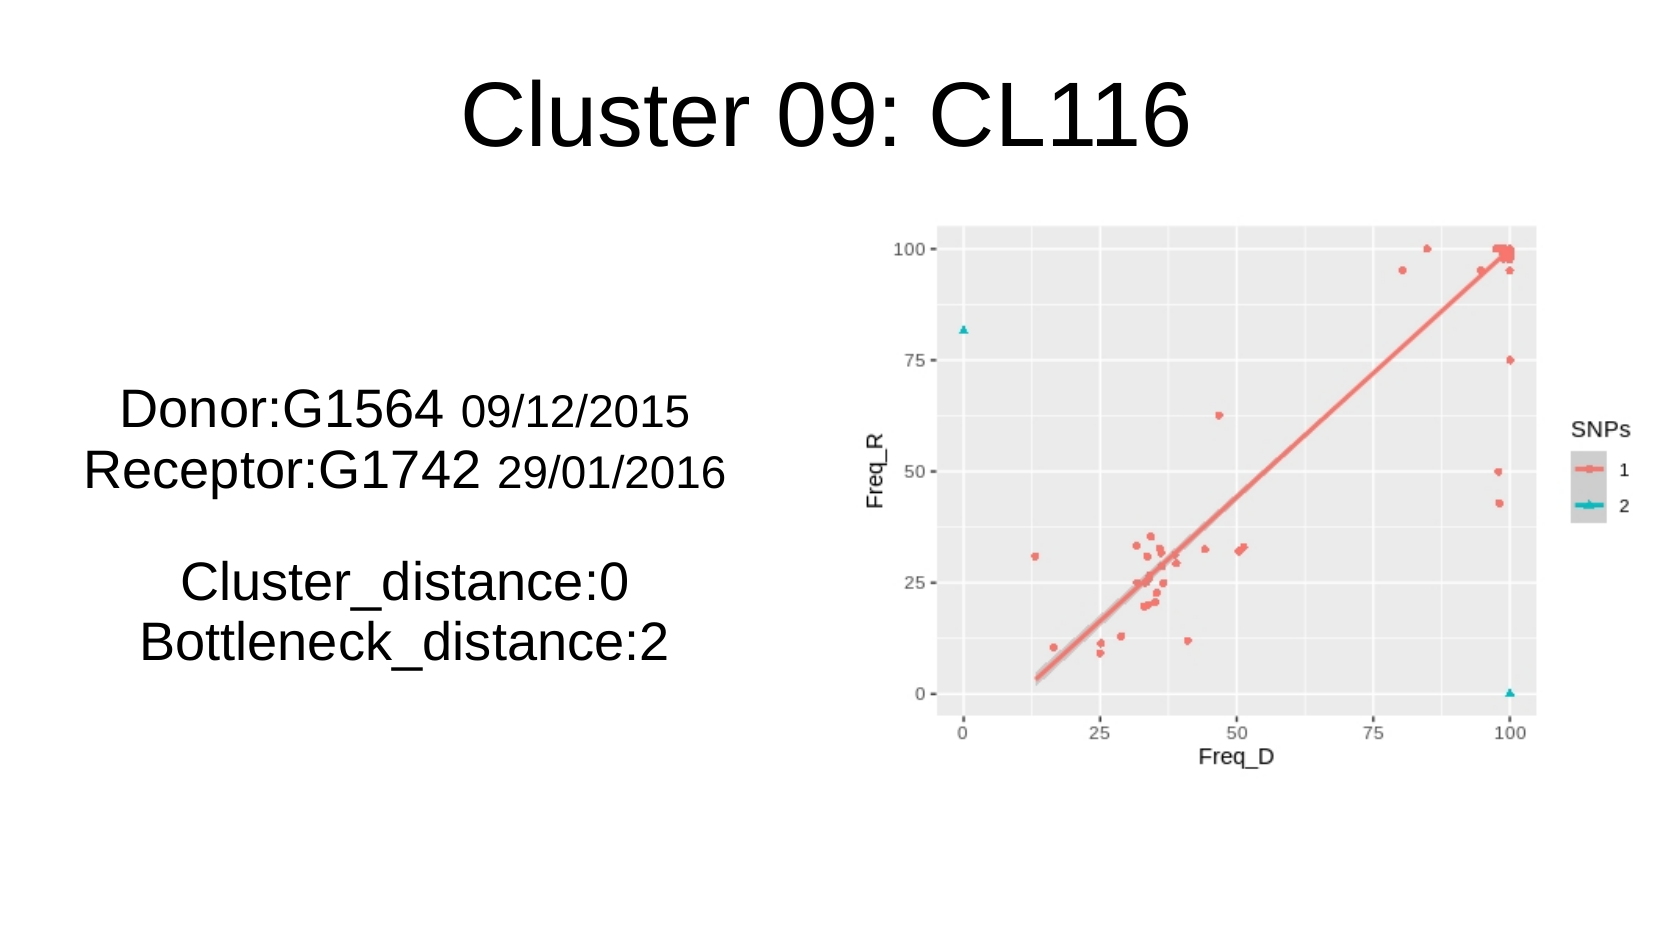

# Cluster 09: CL116
Donor:G1564 09/12/2015
Receptor:G1742 29/01/2016
Cluster_distance:0
Bottleneck_distance:2